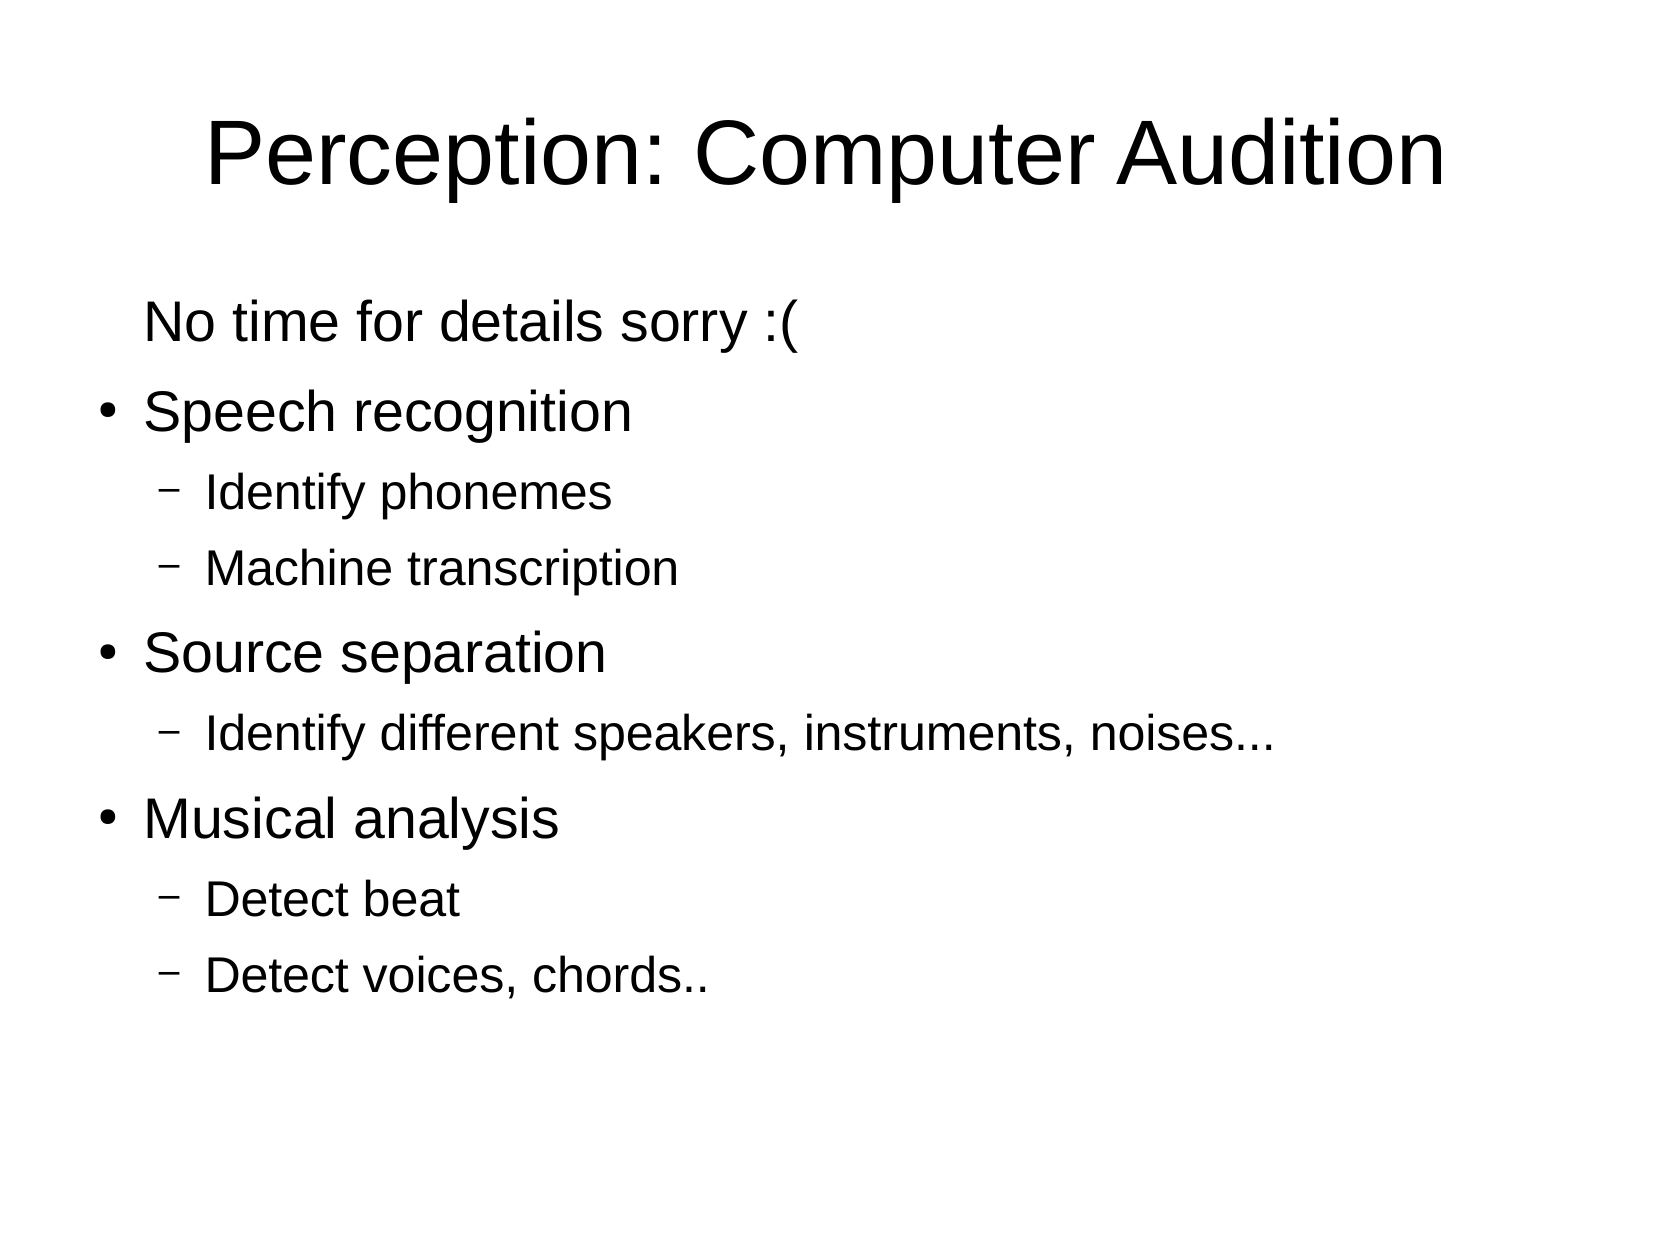

# Perception: Computer Audition
No time for details sorry :(
Speech recognition
Identify phonemes
Machine transcription
Source separation
Identify different speakers, instruments, noises...
Musical analysis
Detect beat
Detect voices, chords..